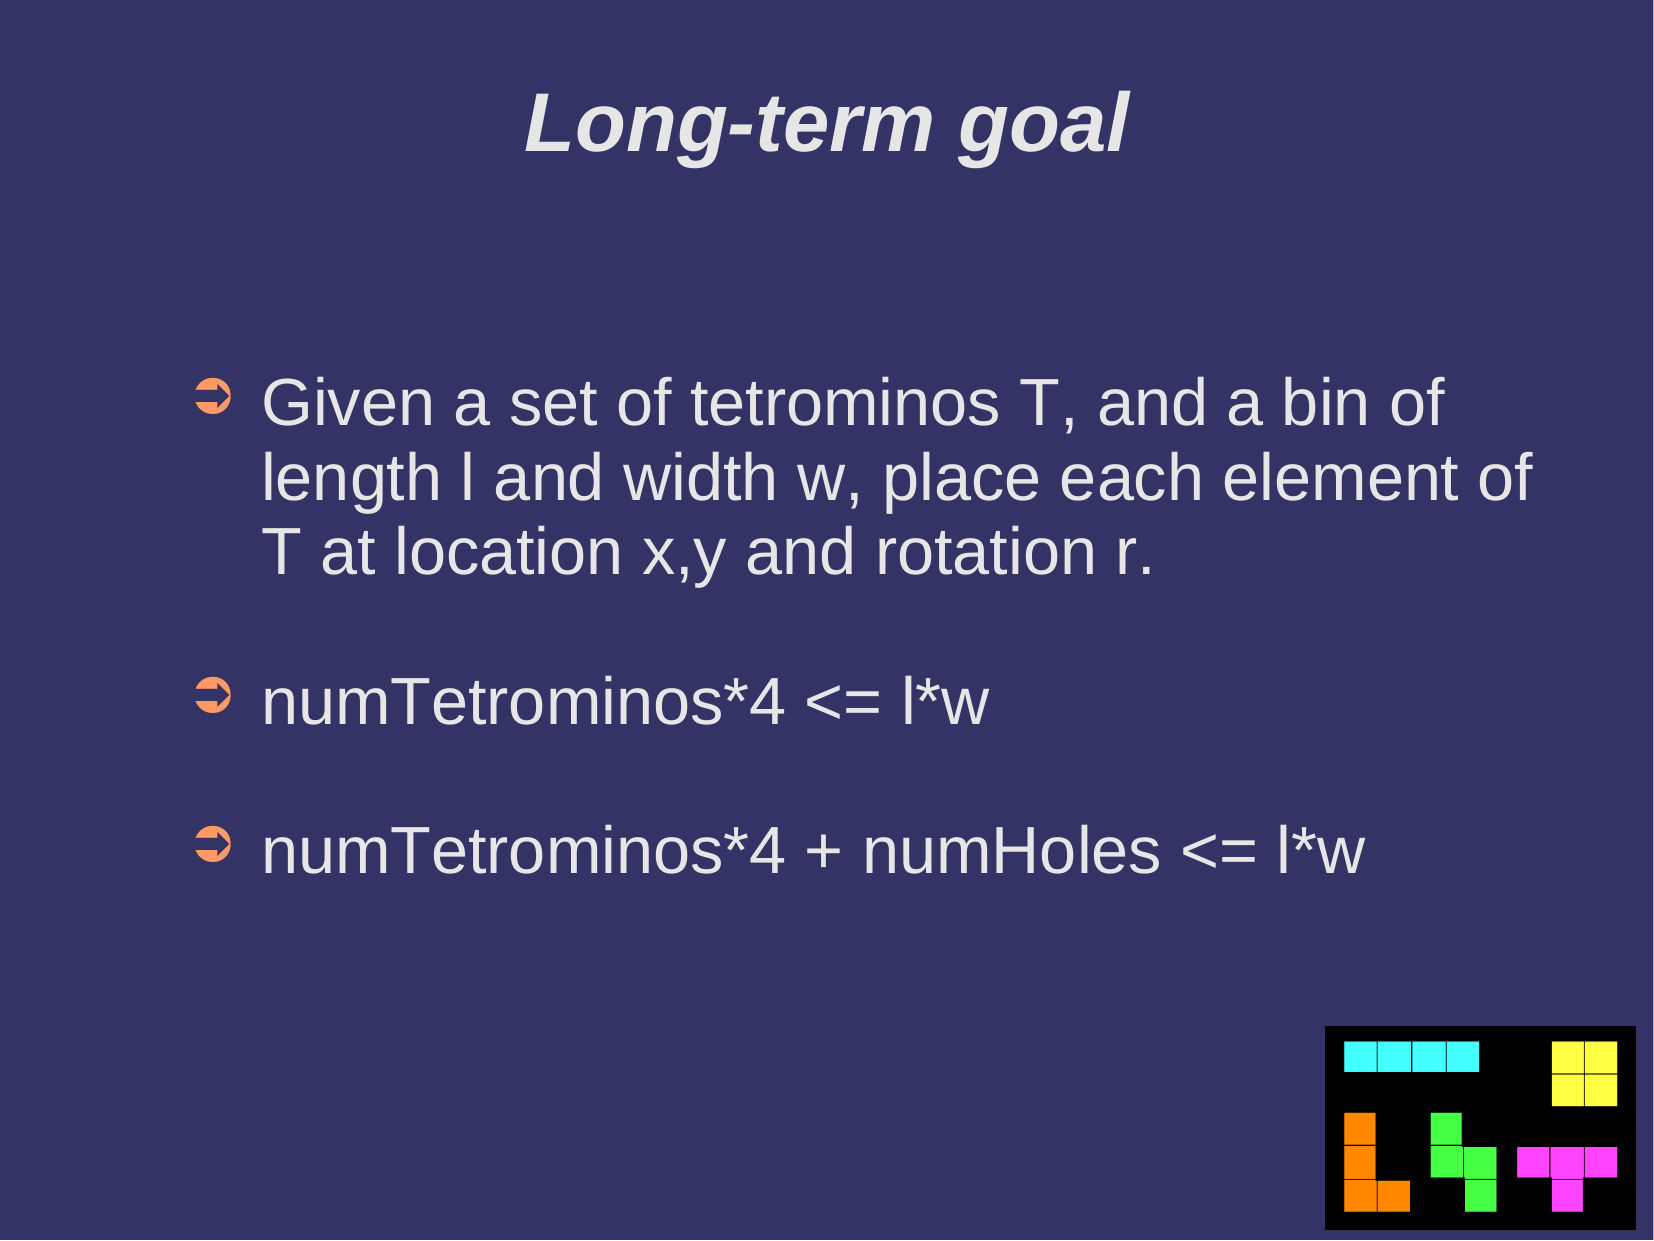

# Long-term goal
Given a set of tetrominos T, and a bin of length l and width w, place each element of T at location x,y and rotation r.
numTetrominos*4 <= l*w
numTetrominos*4 + numHoles <= l*w